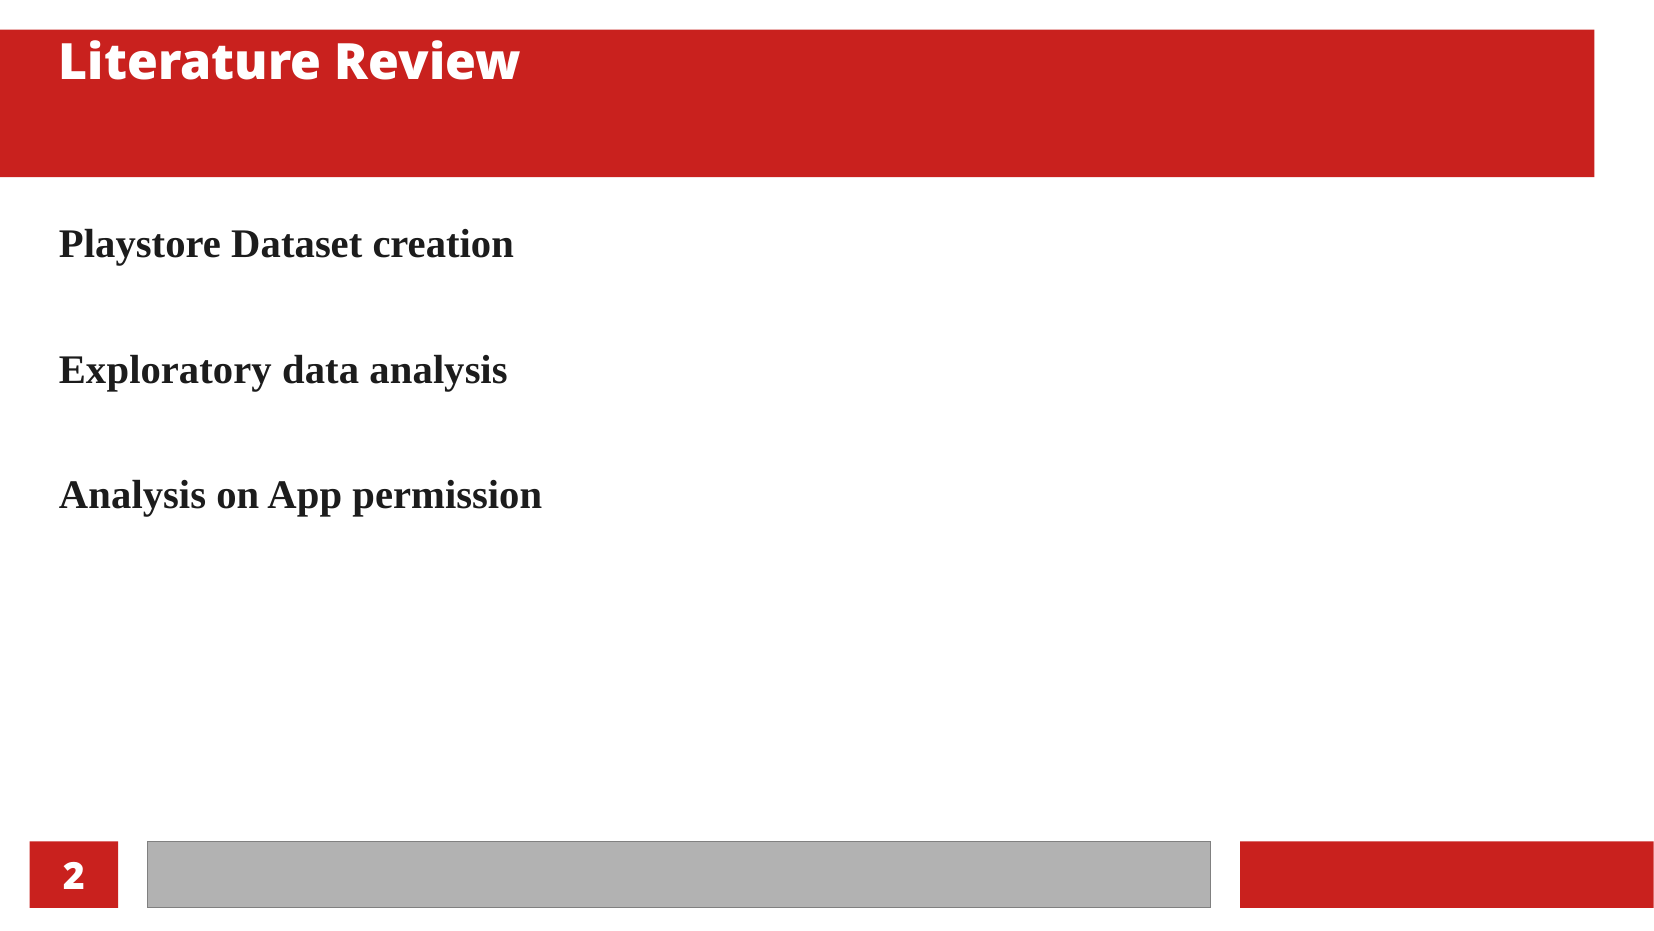

# Literature Review
Playstore Dataset creation
Exploratory data analysis
Analysis on App permission
2